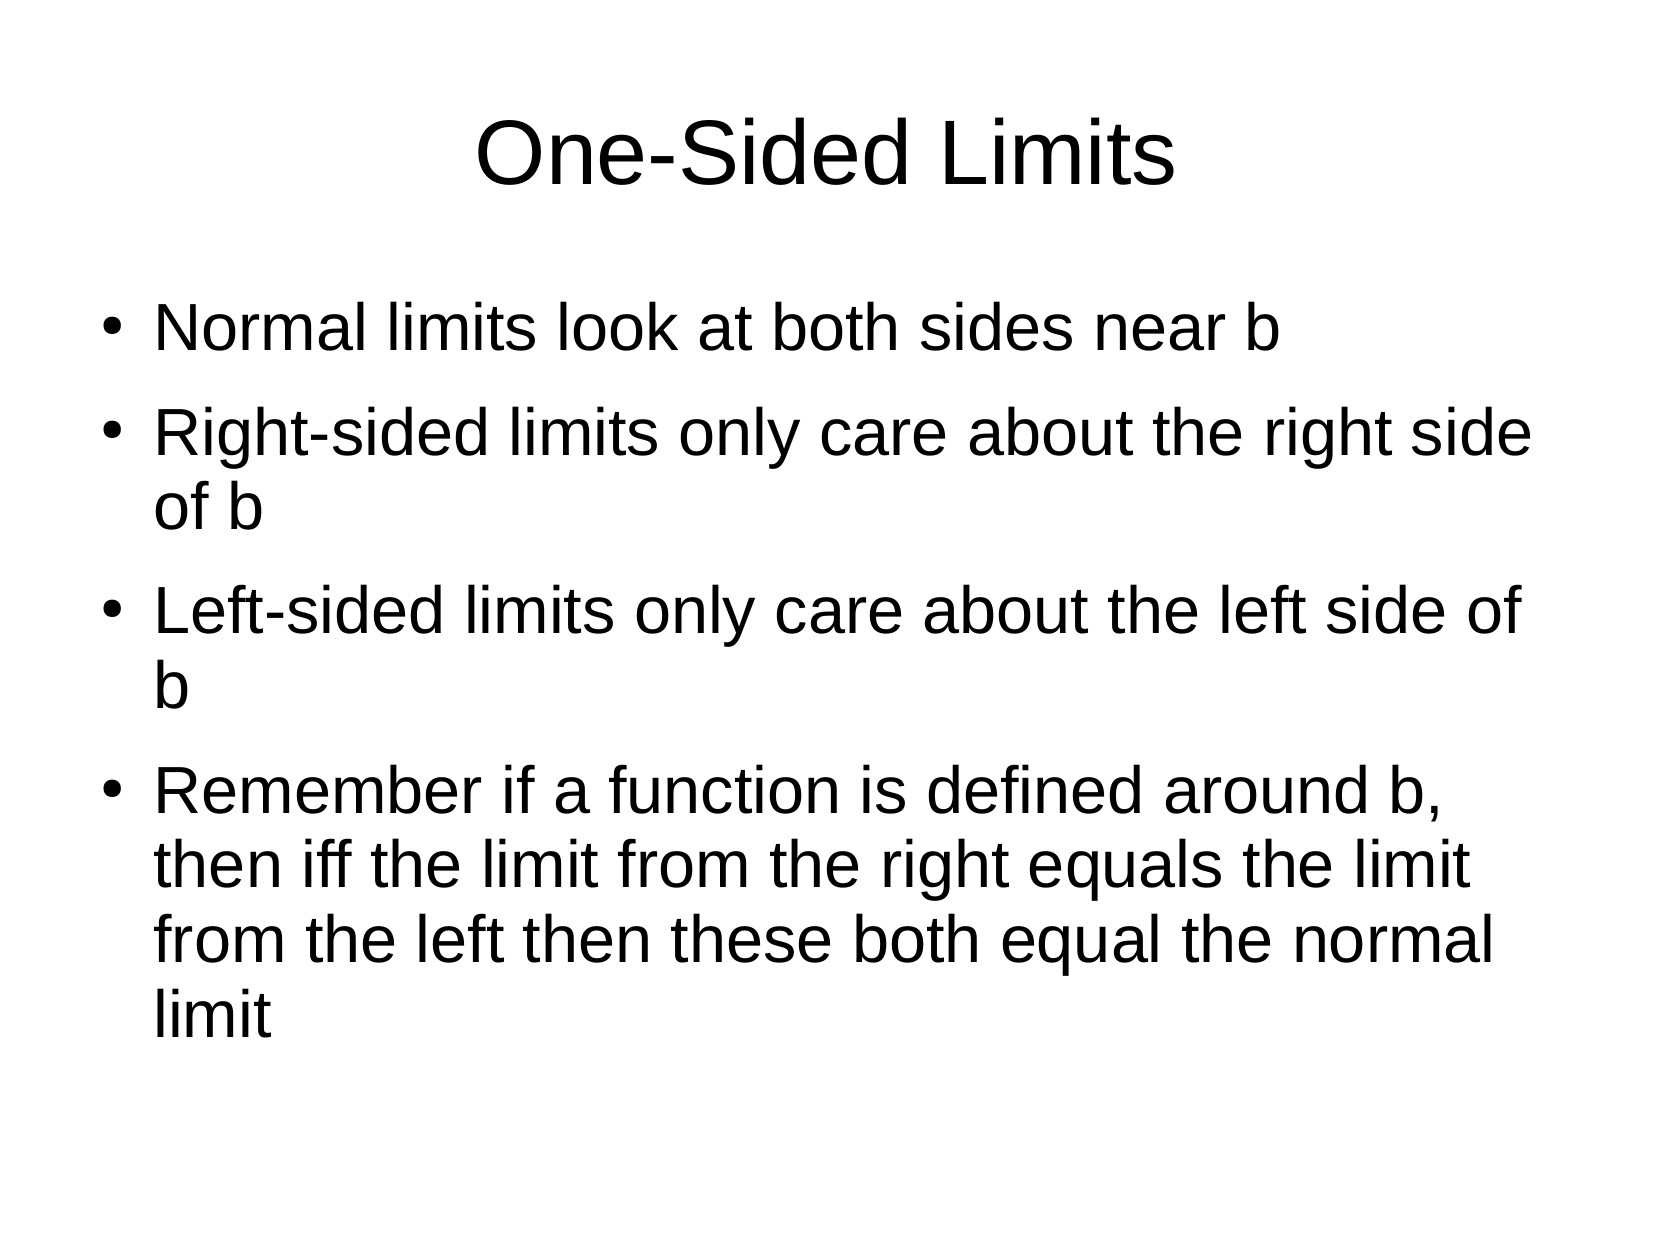

# One-Sided Limits
Normal limits look at both sides near b
Right-sided limits only care about the right side of b
Left-sided limits only care about the left side of b
Remember if a function is defined around b, then iff the limit from the right equals the limit from the left then these both equal the normal limit